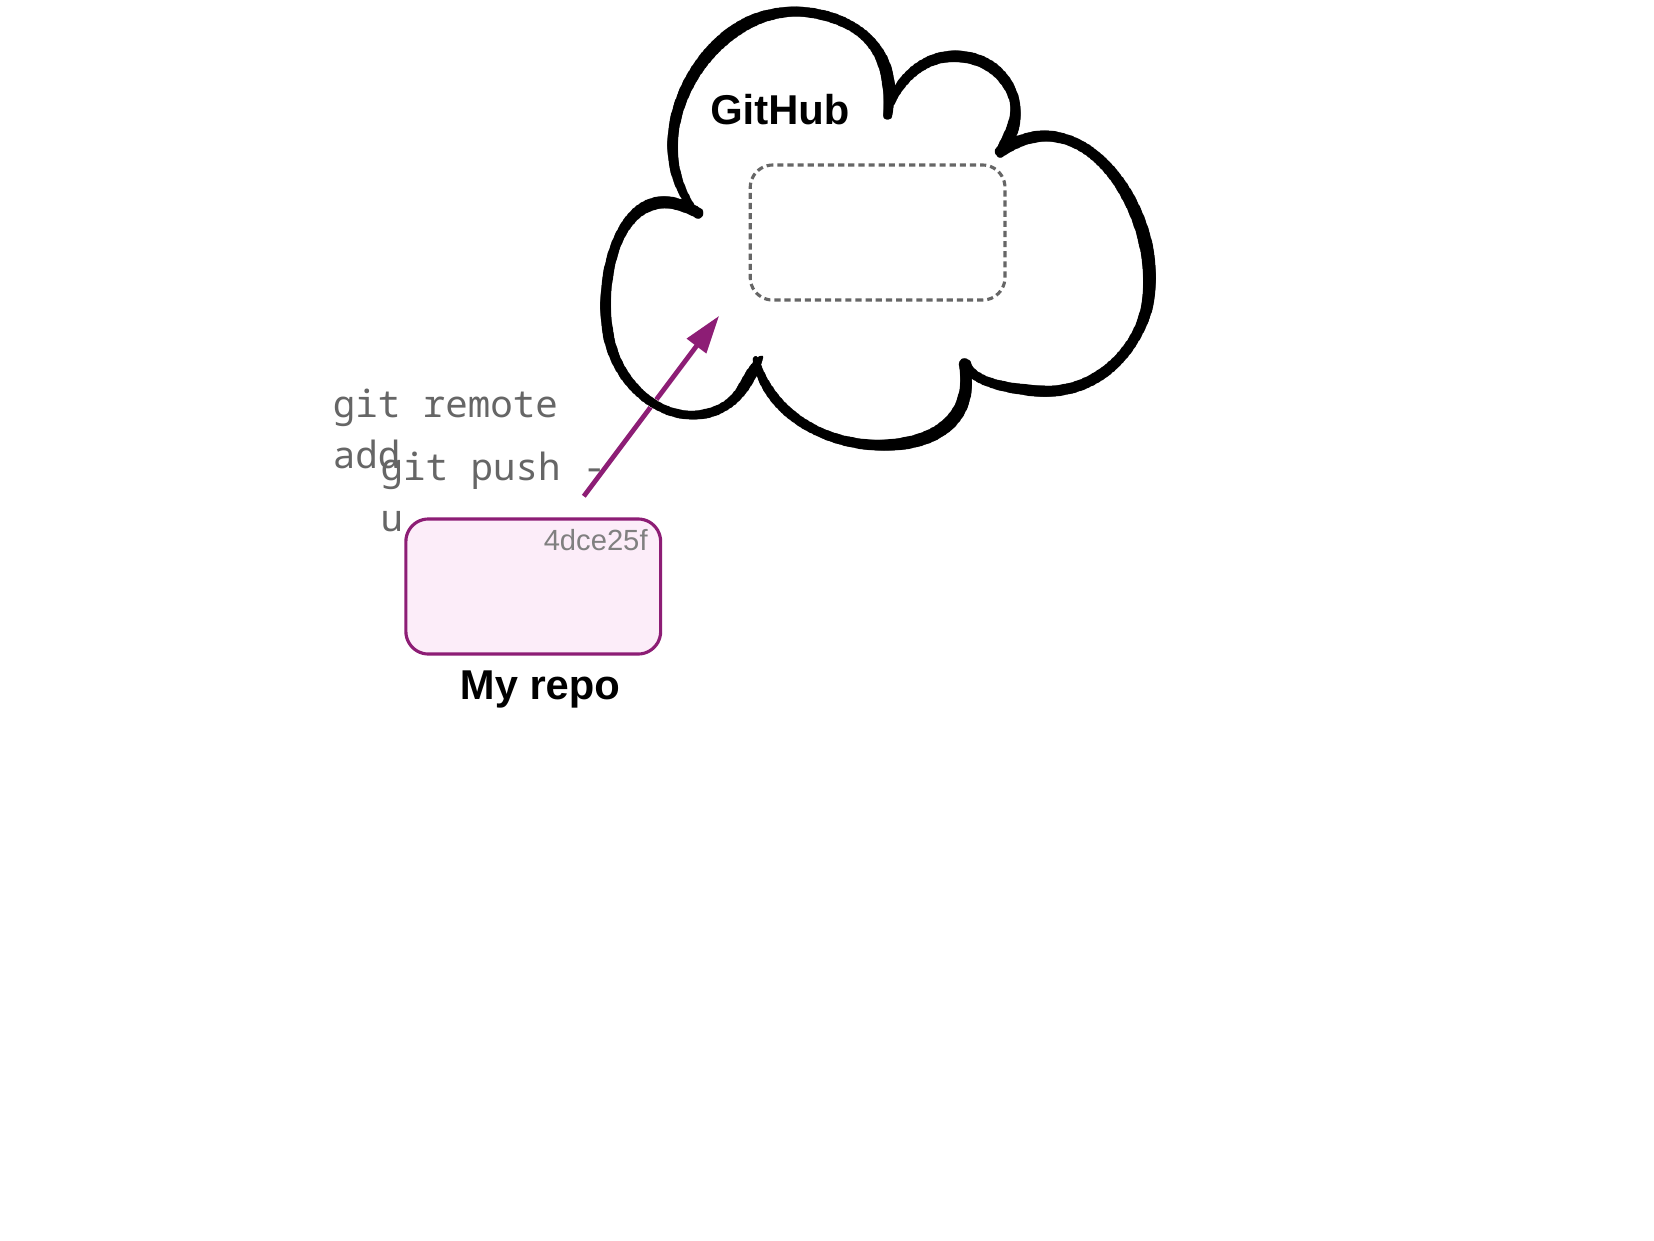

GitHub
git remote add
git push -u
4dce25f
My repo